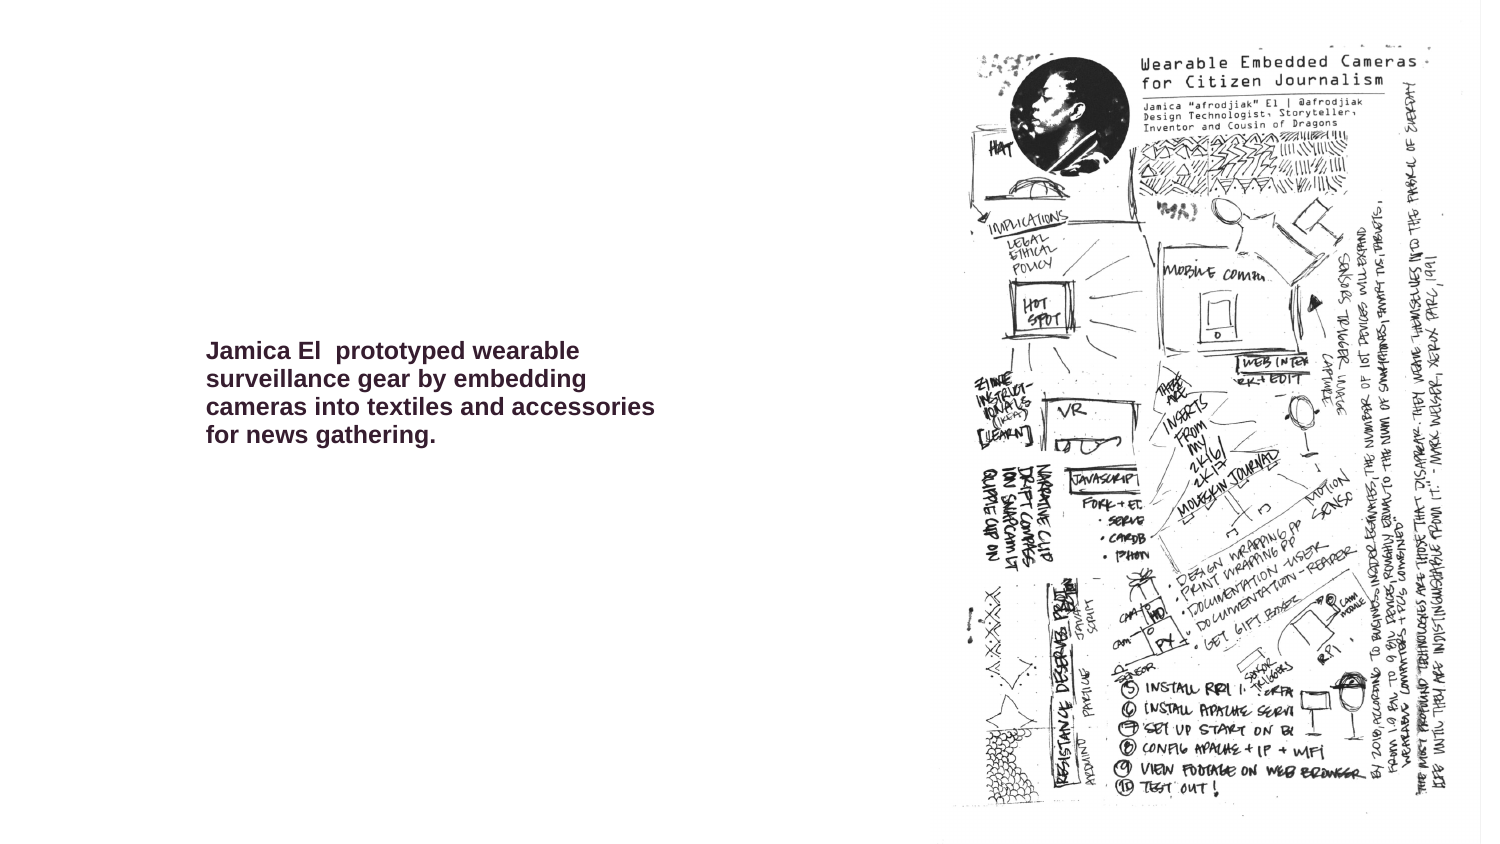

Jamica El prototyped wearable surveillance gear by embedding cameras into textiles and accessories for news gathering.